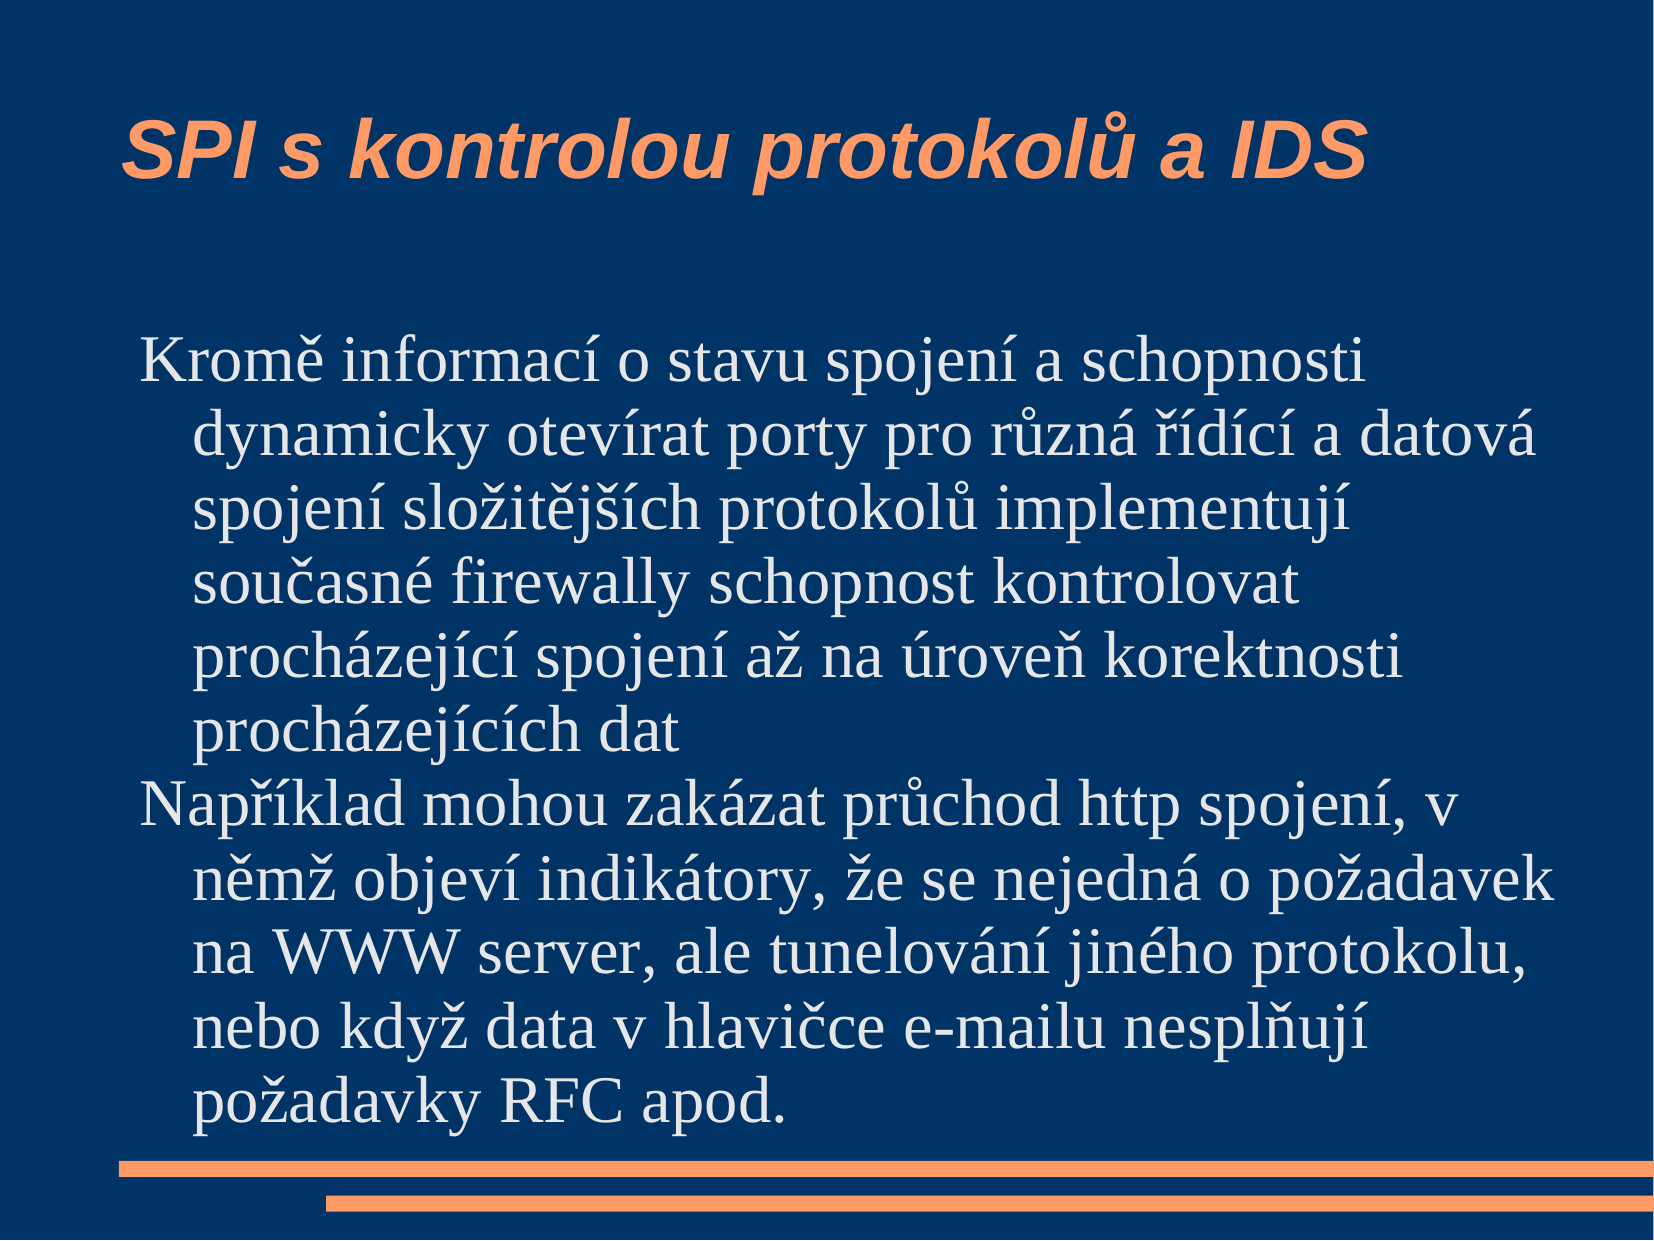

# SPI s kontrolou protokolů a IDS
Kromě informací o stavu spojení a schopnosti dynamicky otevírat porty pro různá řídící a datová spojení složitějších protokolů implementují současné firewally schopnost kontrolovat procházející spojení až na úroveň korektnosti procházejících dat
Například mohou zakázat průchod http spojení, v němž objeví indikátory, že se nejedná o požadavek na WWW server, ale tunelování jiného protokolu, nebo když data v hlavičce e-mailu nesplňují požadavky RFC apod.